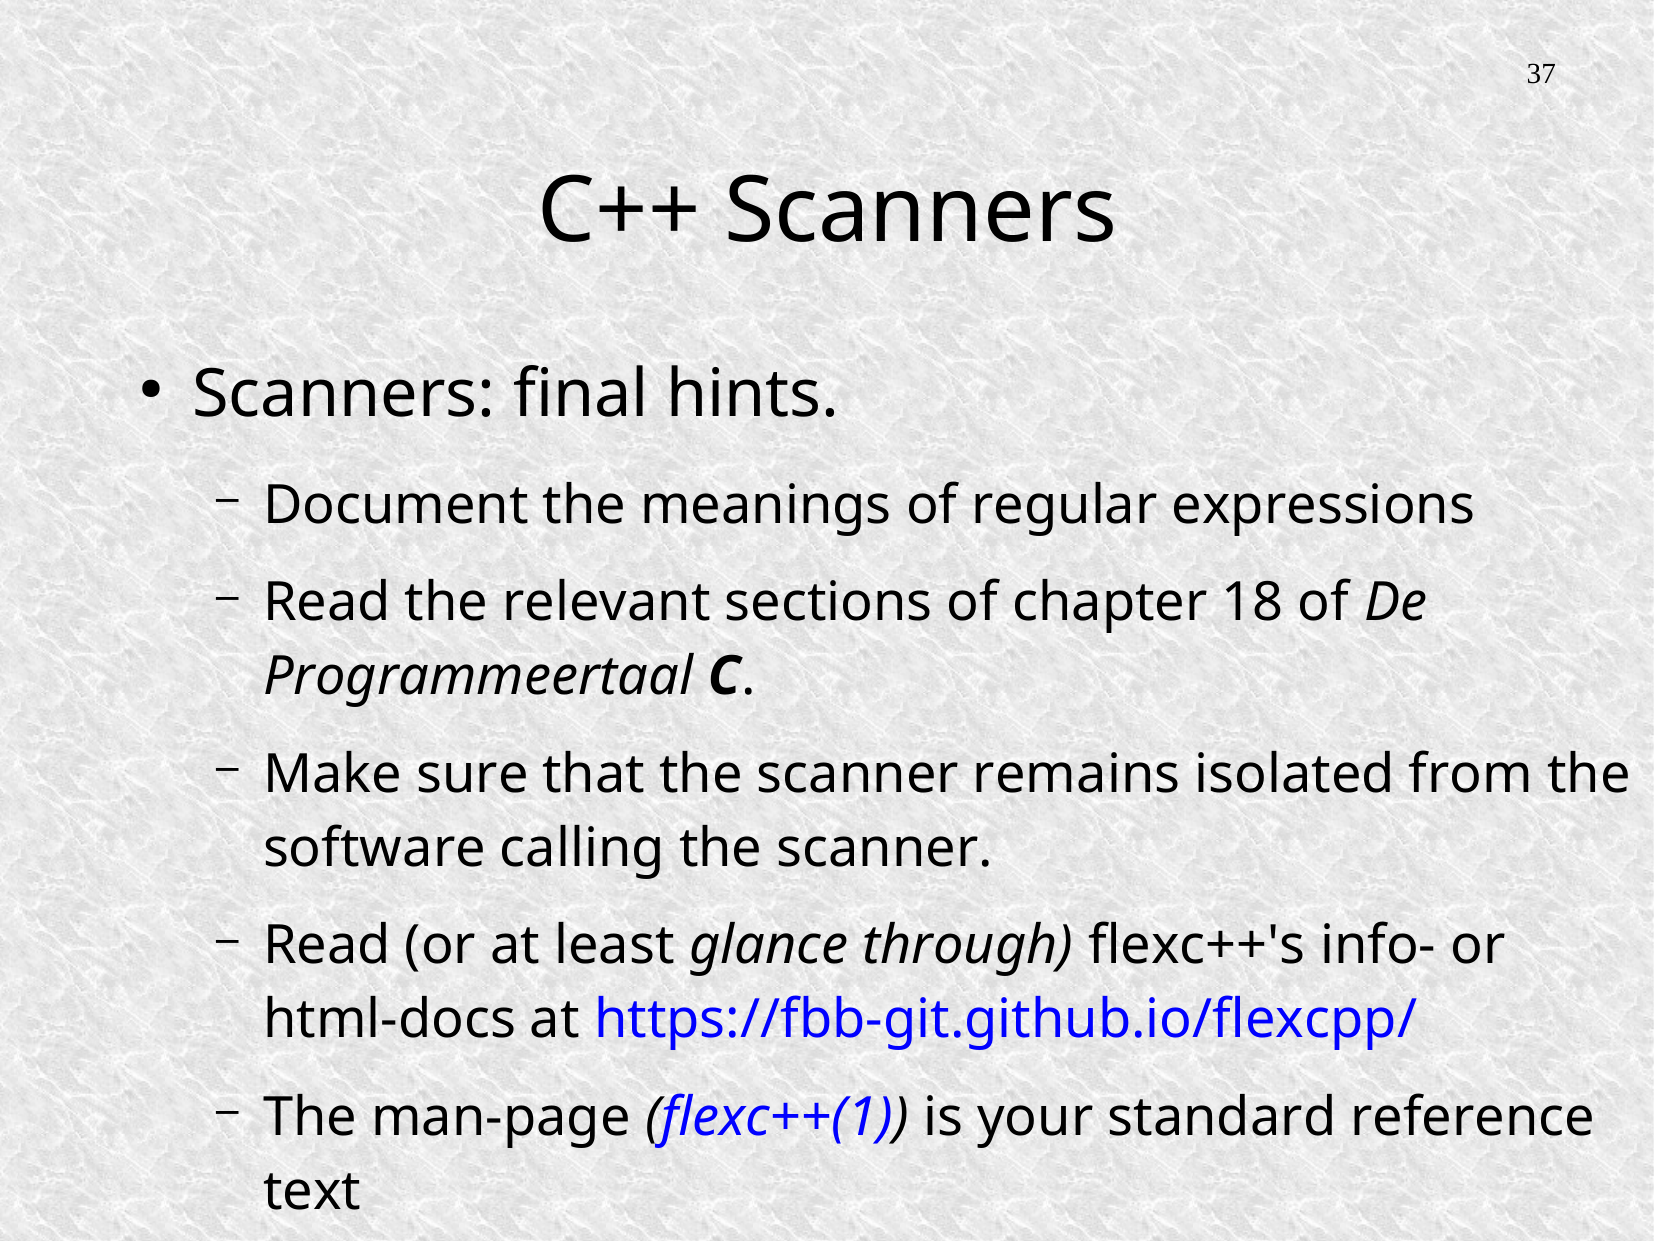

37
# C++ Scanners
Scanners: final hints.
Document the meanings of regular expressions
Read the relevant sections of chapter 18 of De Programmeertaal C.
Make sure that the scanner remains isolated from the software calling the scanner.
Read (or at least glance through) flexc++'s info- or html-docs at https://fbb-git.github.io/flexcpp/
The man-page (flexc++(1)) is your standard reference text